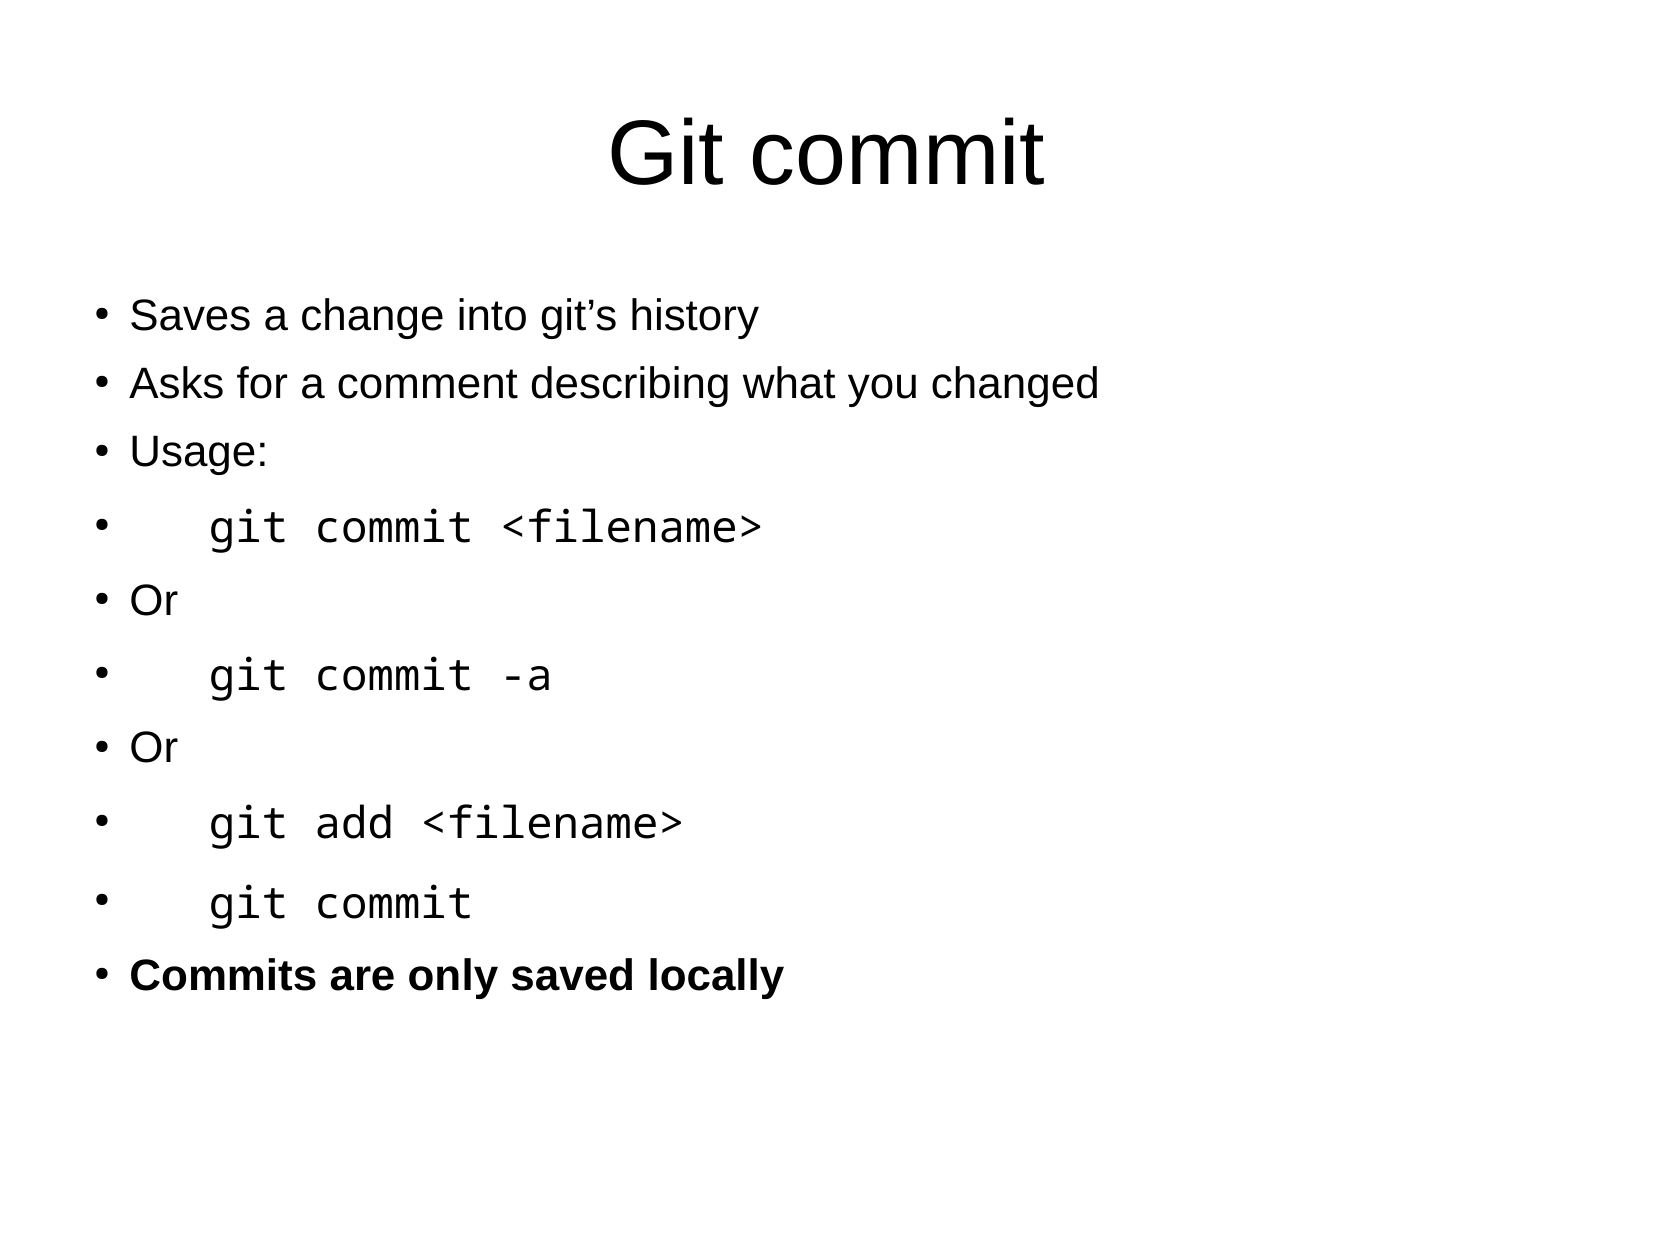

# Git commit
Saves a change into git’s history
Asks for a comment describing what you changed
Usage:
 git commit <filename>
Or
 git commit -a
Or
 git add <filename>
 git commit
Commits are only saved locally